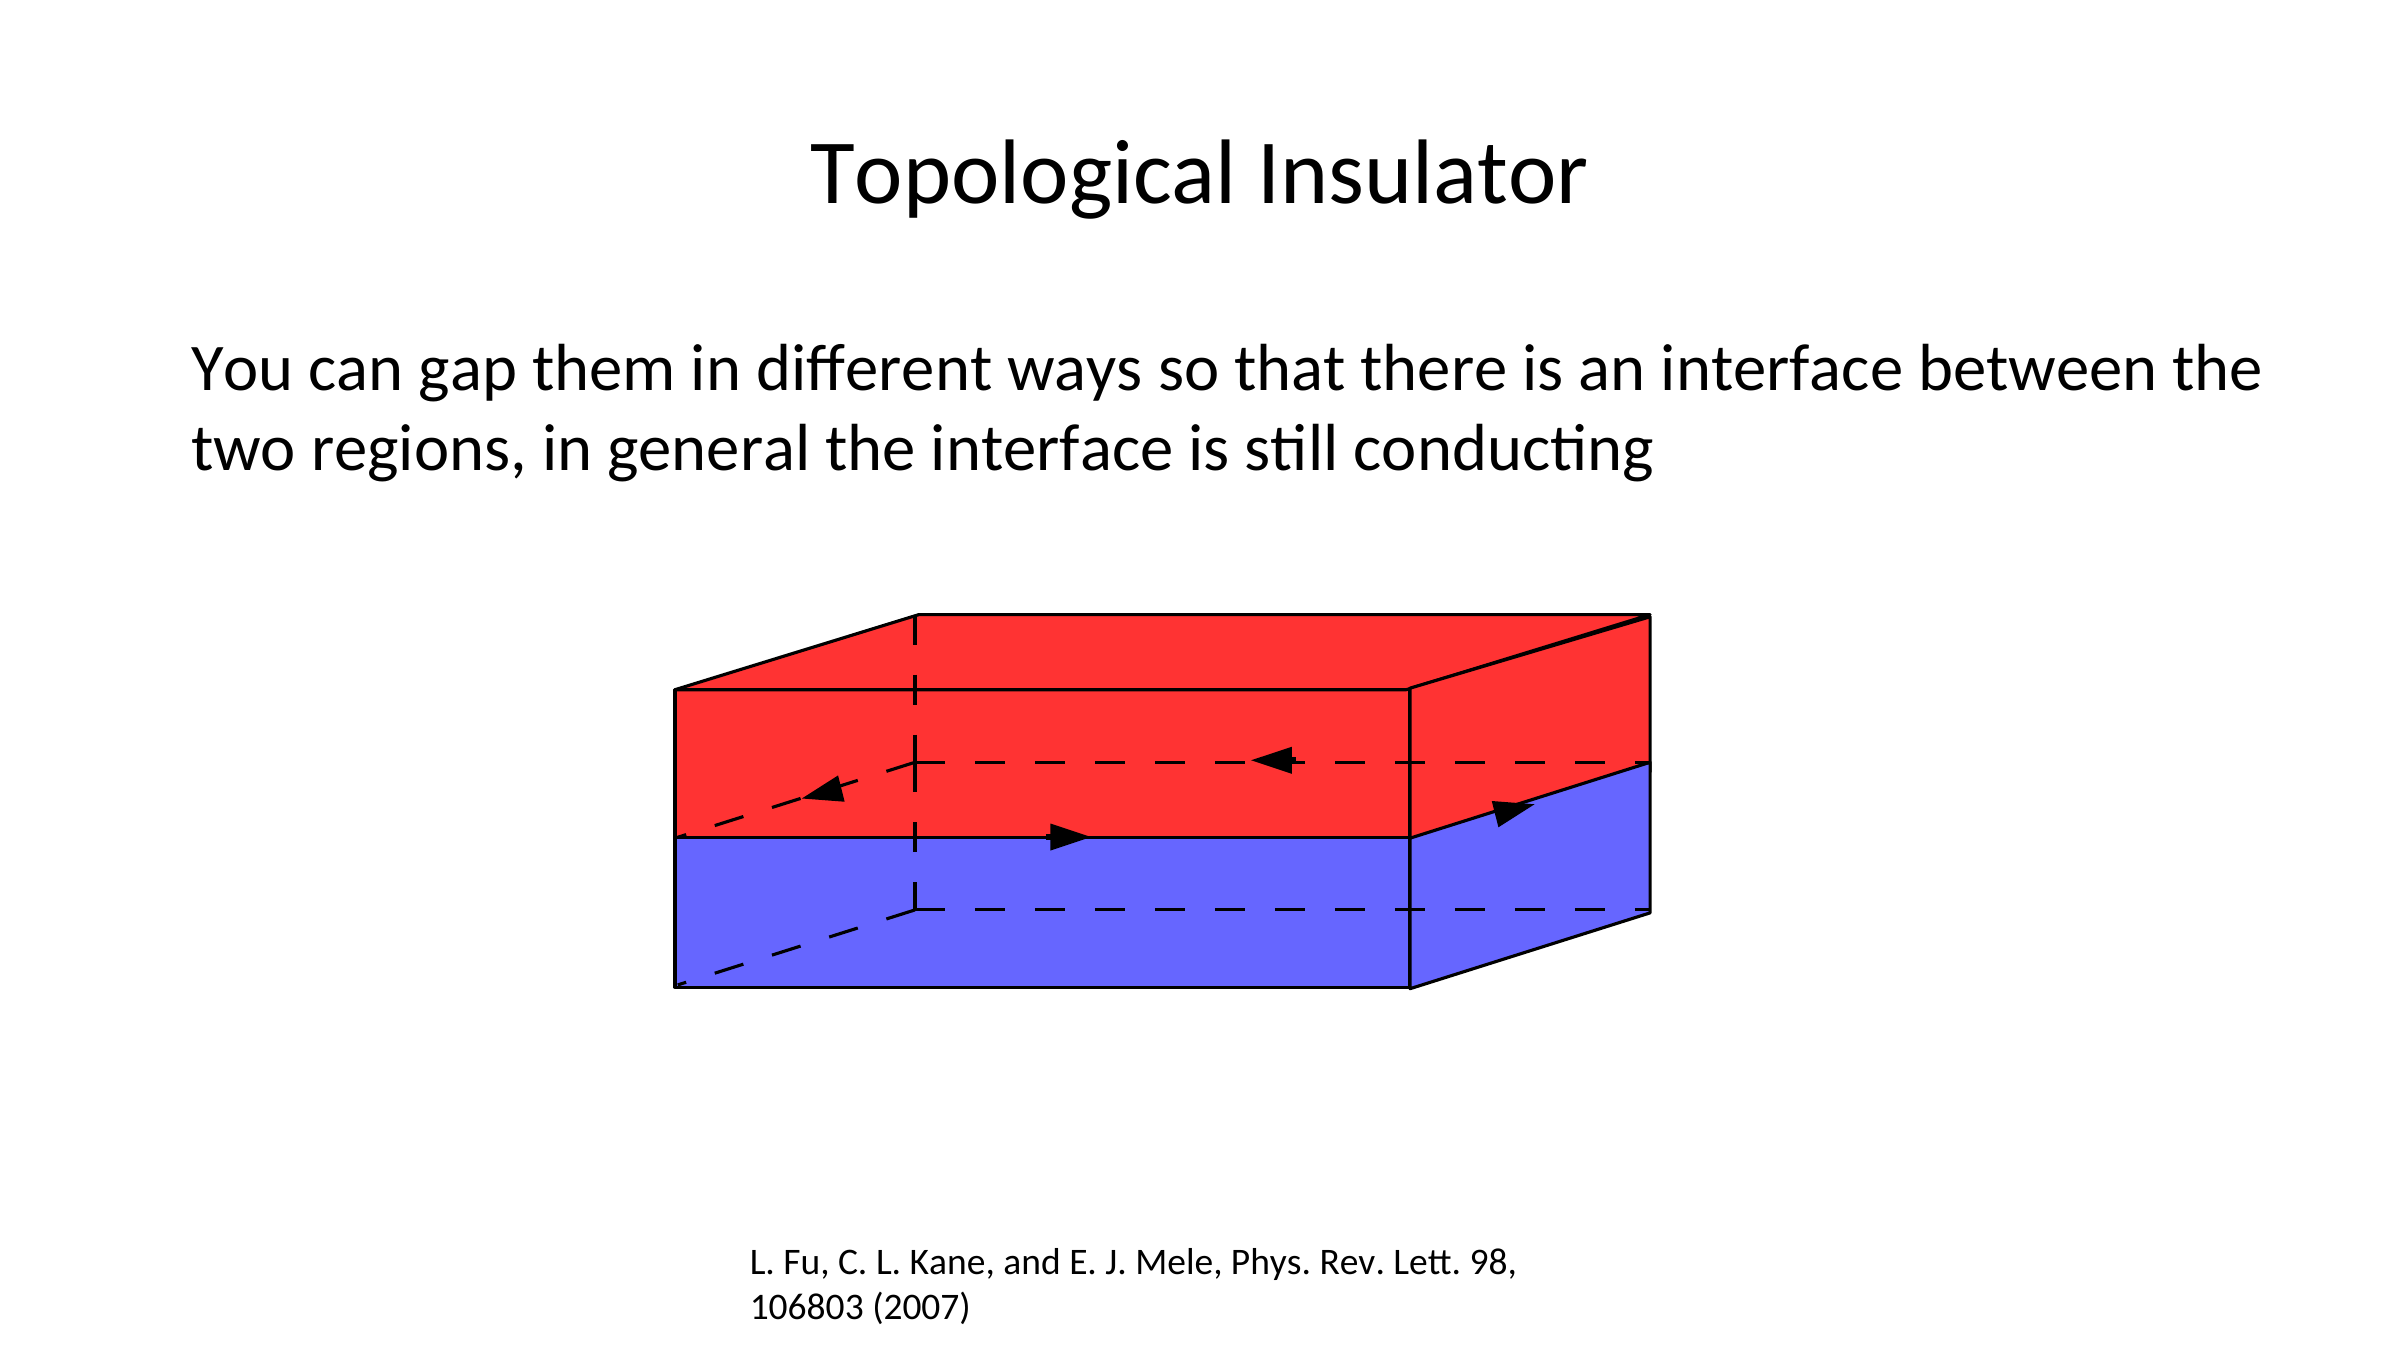

# Topological Insulator
You can gap them in different ways so that there is an interface between the two regions, in general the interface is still conducting
L. Fu, C. L. Kane, and E. J. Mele, Phys. Rev. Lett. 98,
106803 (2007)